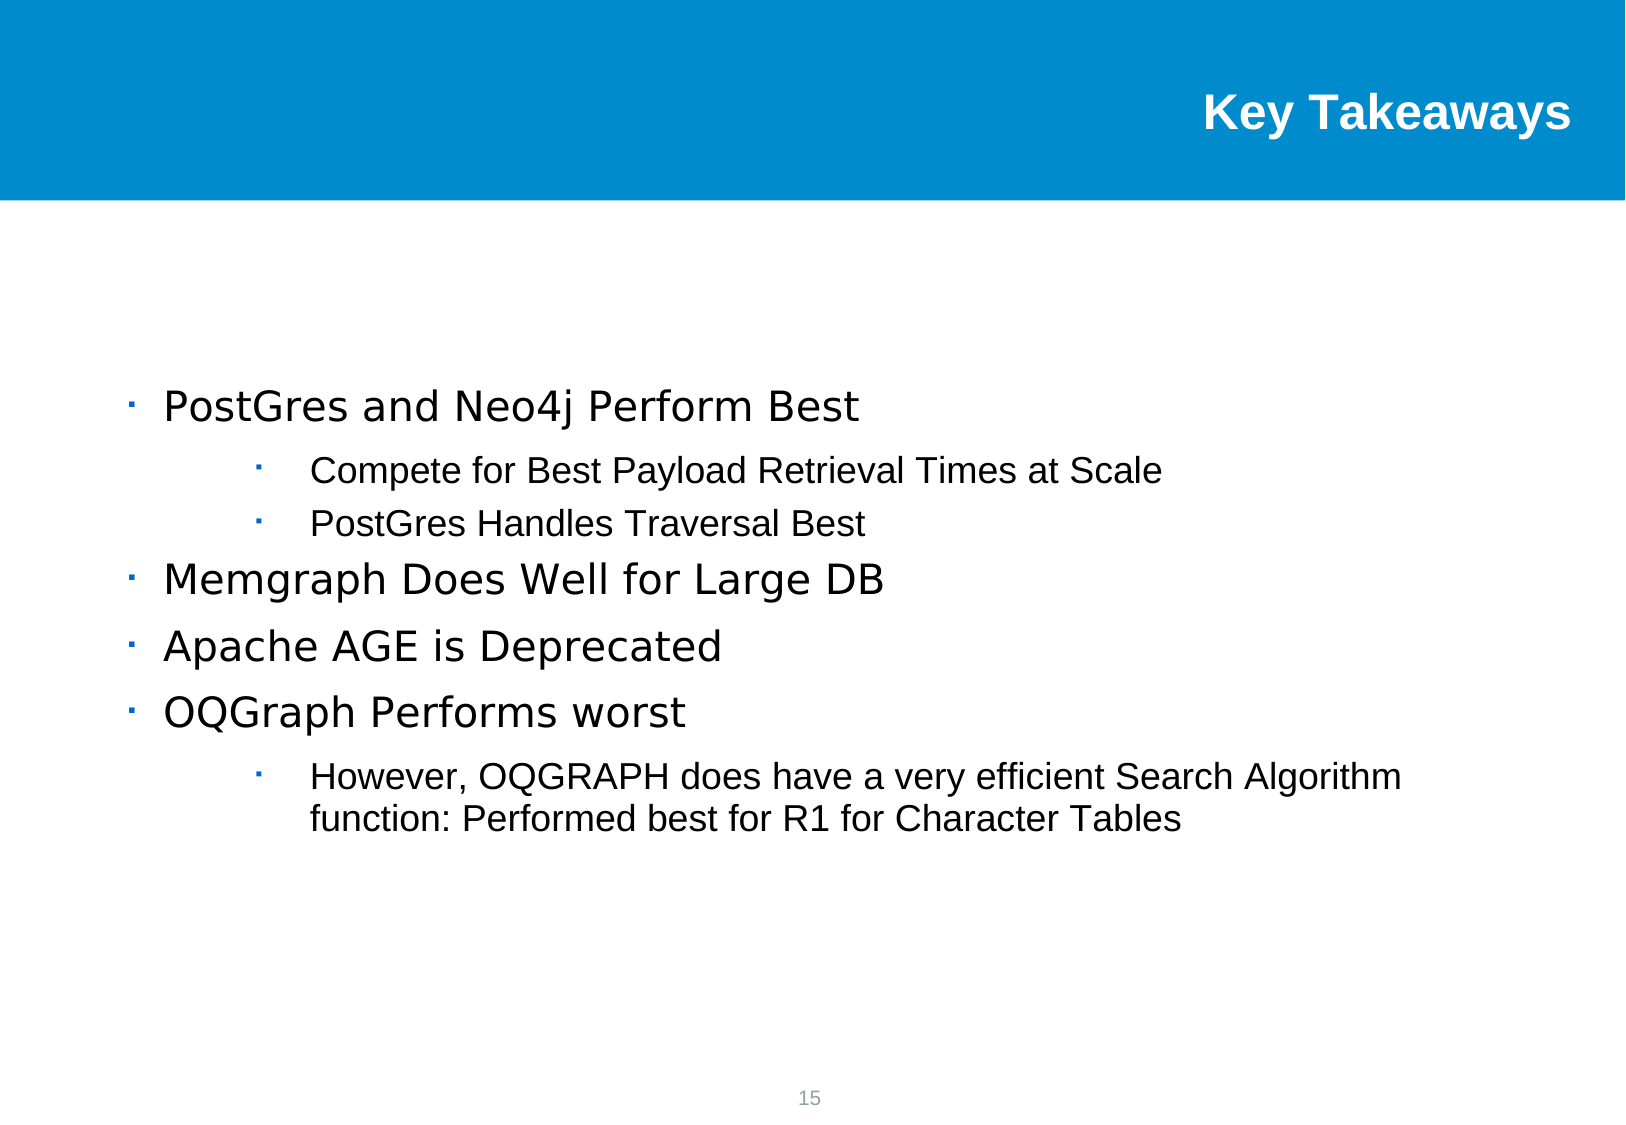

# Key Takeaways
PostGres and Neo4j Perform Best
Compete for Best Payload Retrieval Times at Scale
PostGres Handles Traversal Best
Memgraph Does Well for Large DB
Apache AGE is Deprecated
OQGraph Performs worst
However, OQGRAPH does have a very efficient Search Algorithm function: Performed best for R1 for Character Tables